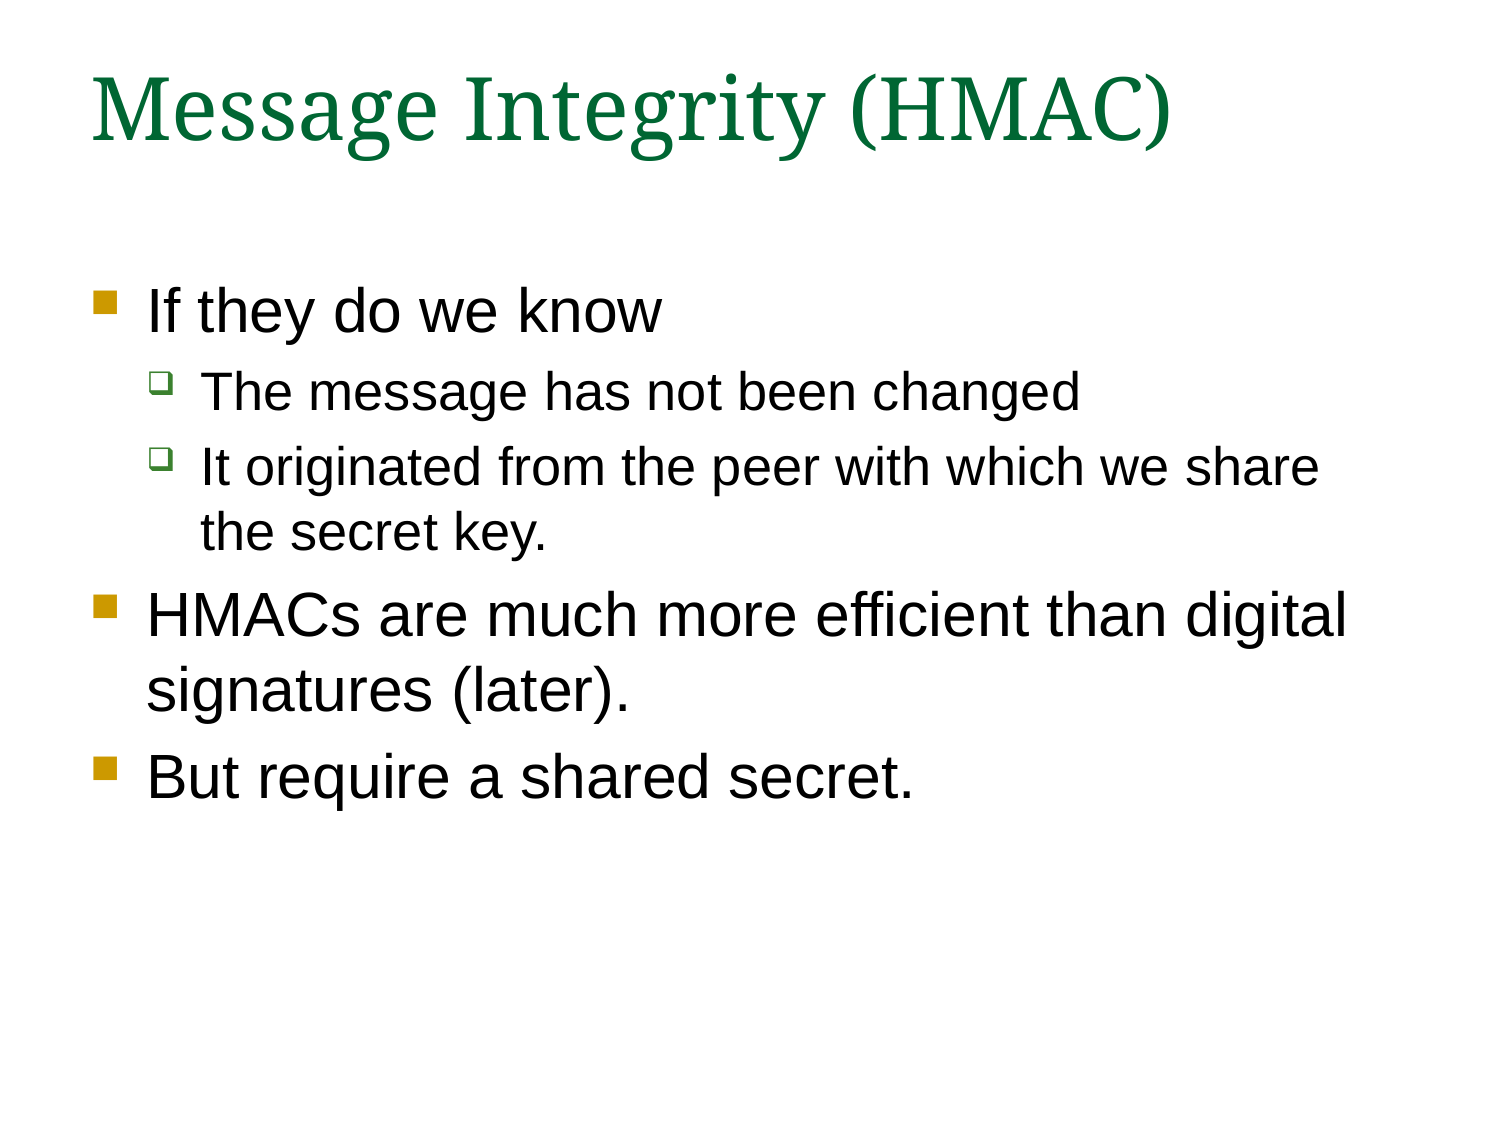

# Message Integrity (HMAC)
If they do we know
The message has not been changed
It originated from the peer with which we share the secret key.
HMACs are much more efficient than digital signatures (later).
But require a shared secret.